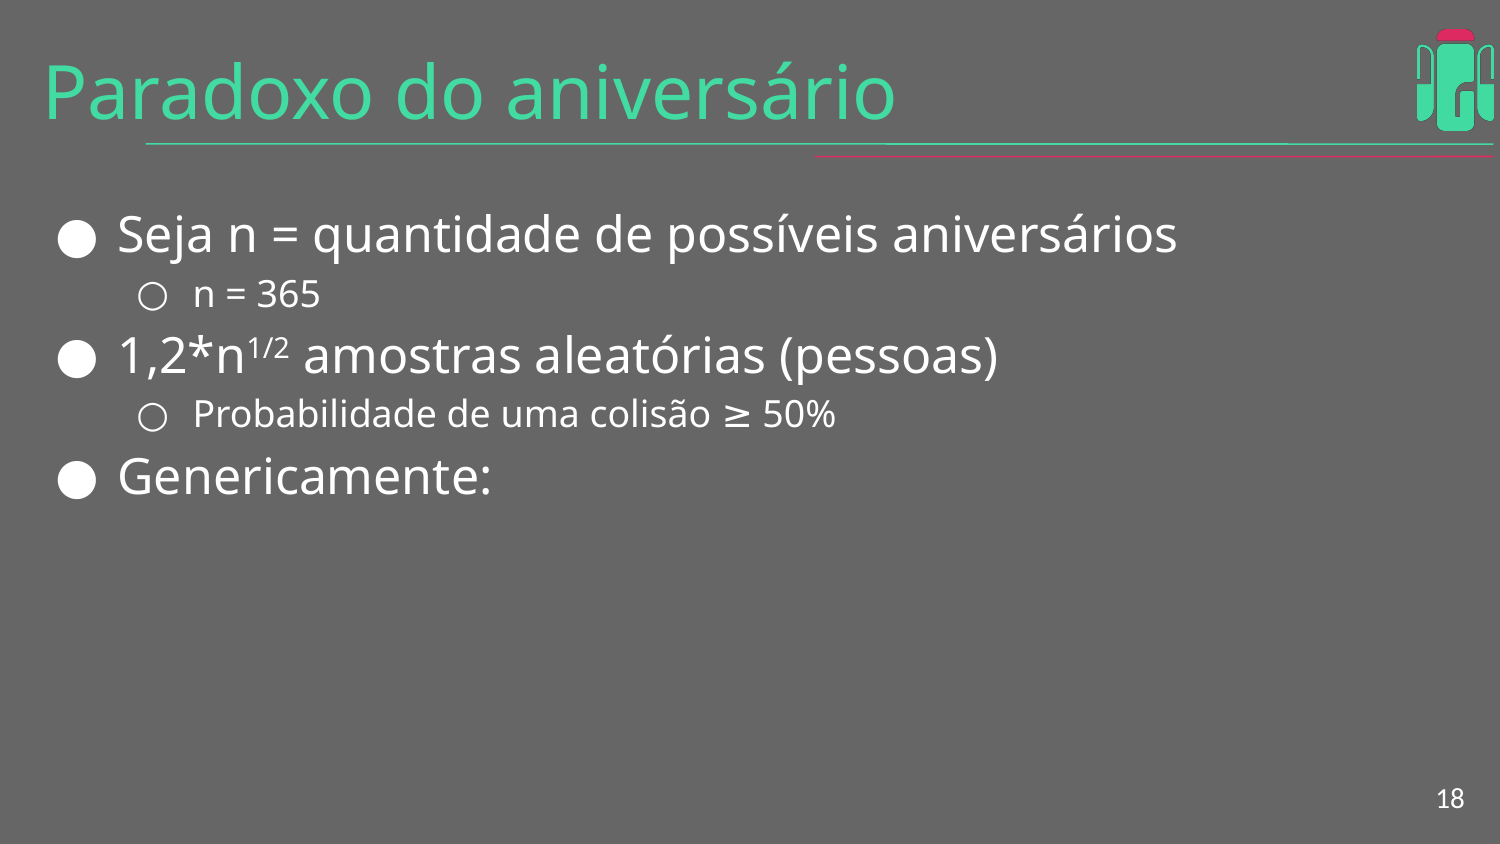

# Paradoxo do aniversário
Seja n = quantidade de possíveis aniversários
n = 365
1,2*n1/2 amostras aleatórias (pessoas)
Probabilidade de uma colisão ≥ 50%
Genericamente: